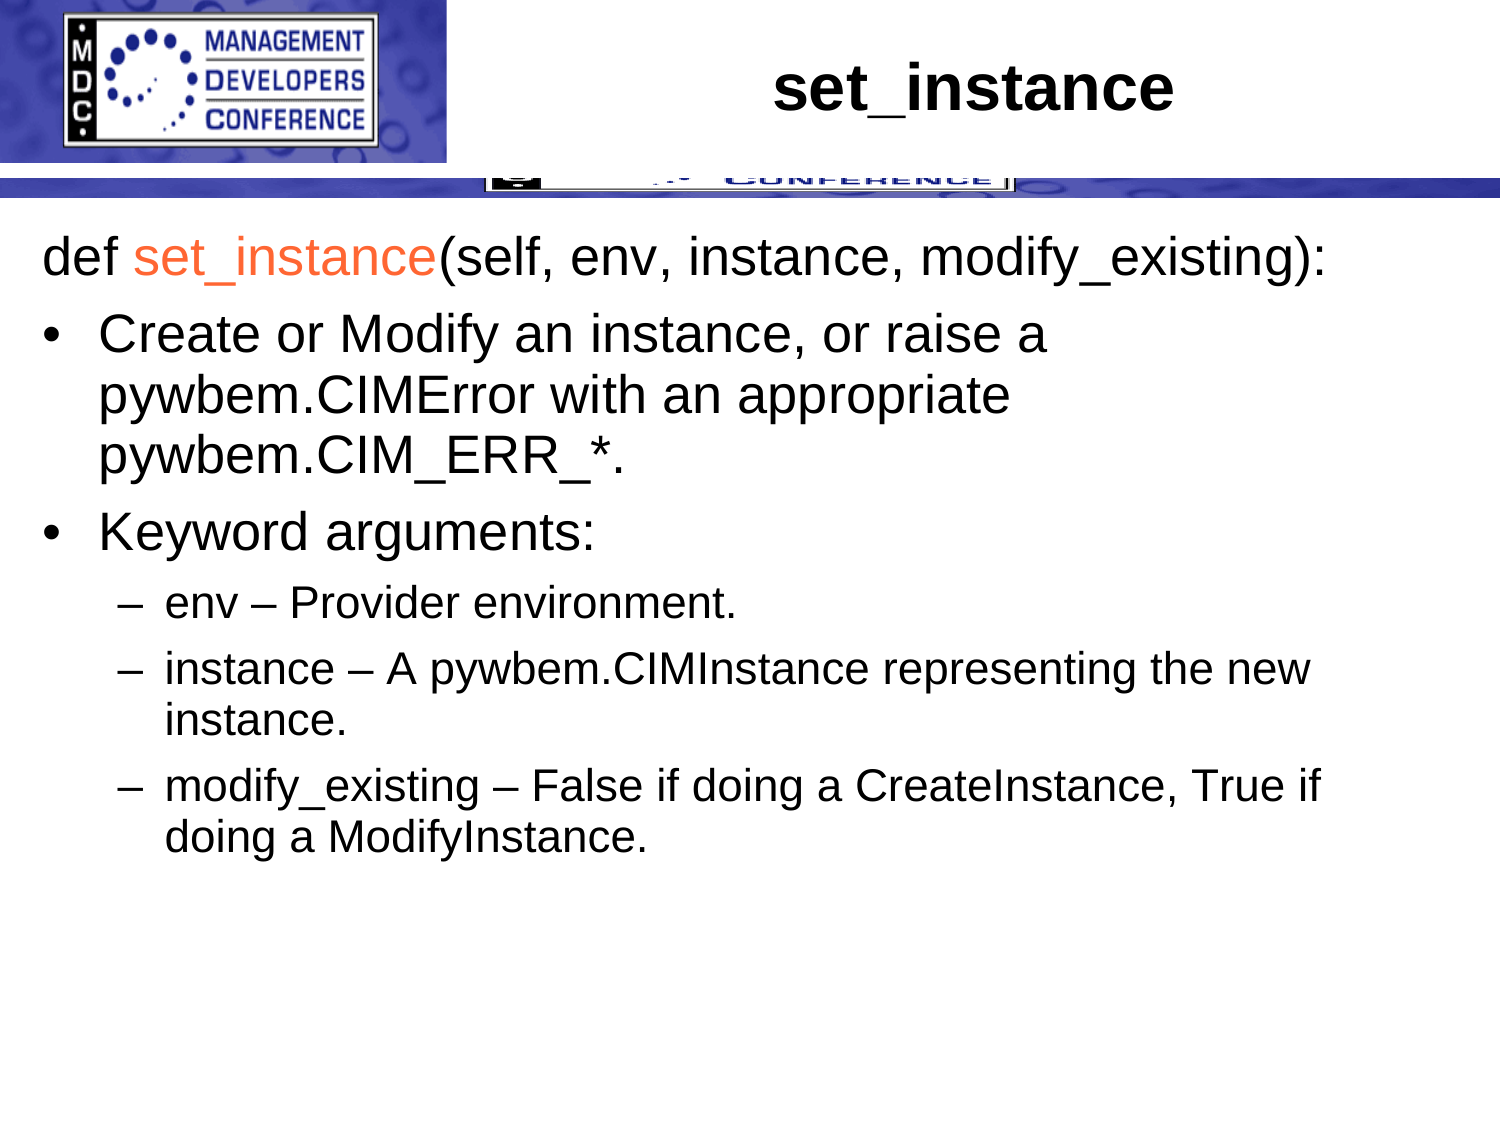

# set_instance
def set_instance(self, env, instance, modify_existing):
Create or Modify an instance, or raise a pywbem.CIMError with an appropriate pywbem.CIM_ERR_*.
Keyword arguments:
env – Provider environment.
instance – A pywbem.CIMInstance representing the new instance.
modify_existing – False if doing a CreateInstance, True if doing a ModifyInstance.